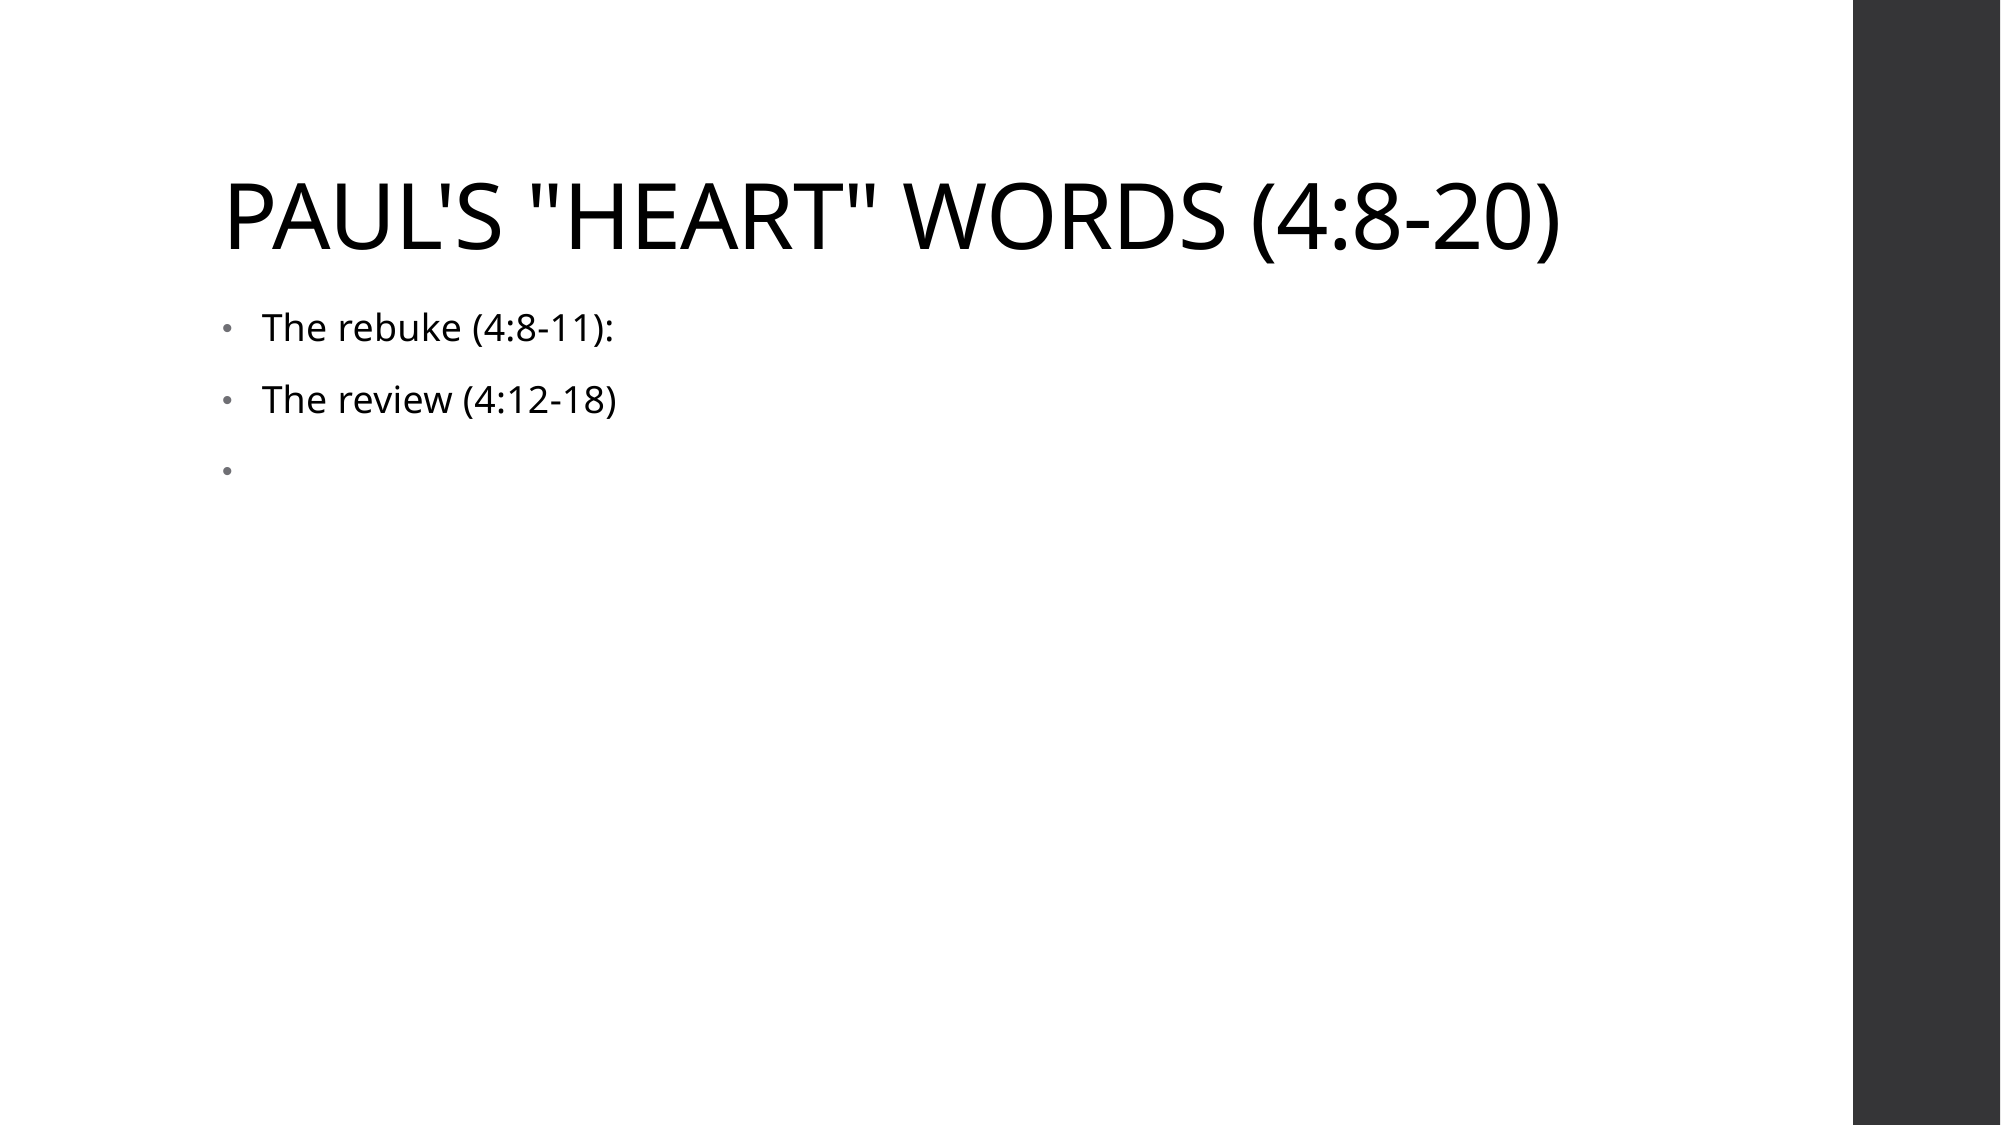

# PAUL'S "HEART" WORDS (4:8-20)
 The rebuke (4:8-11):
 The review (4:12-18)